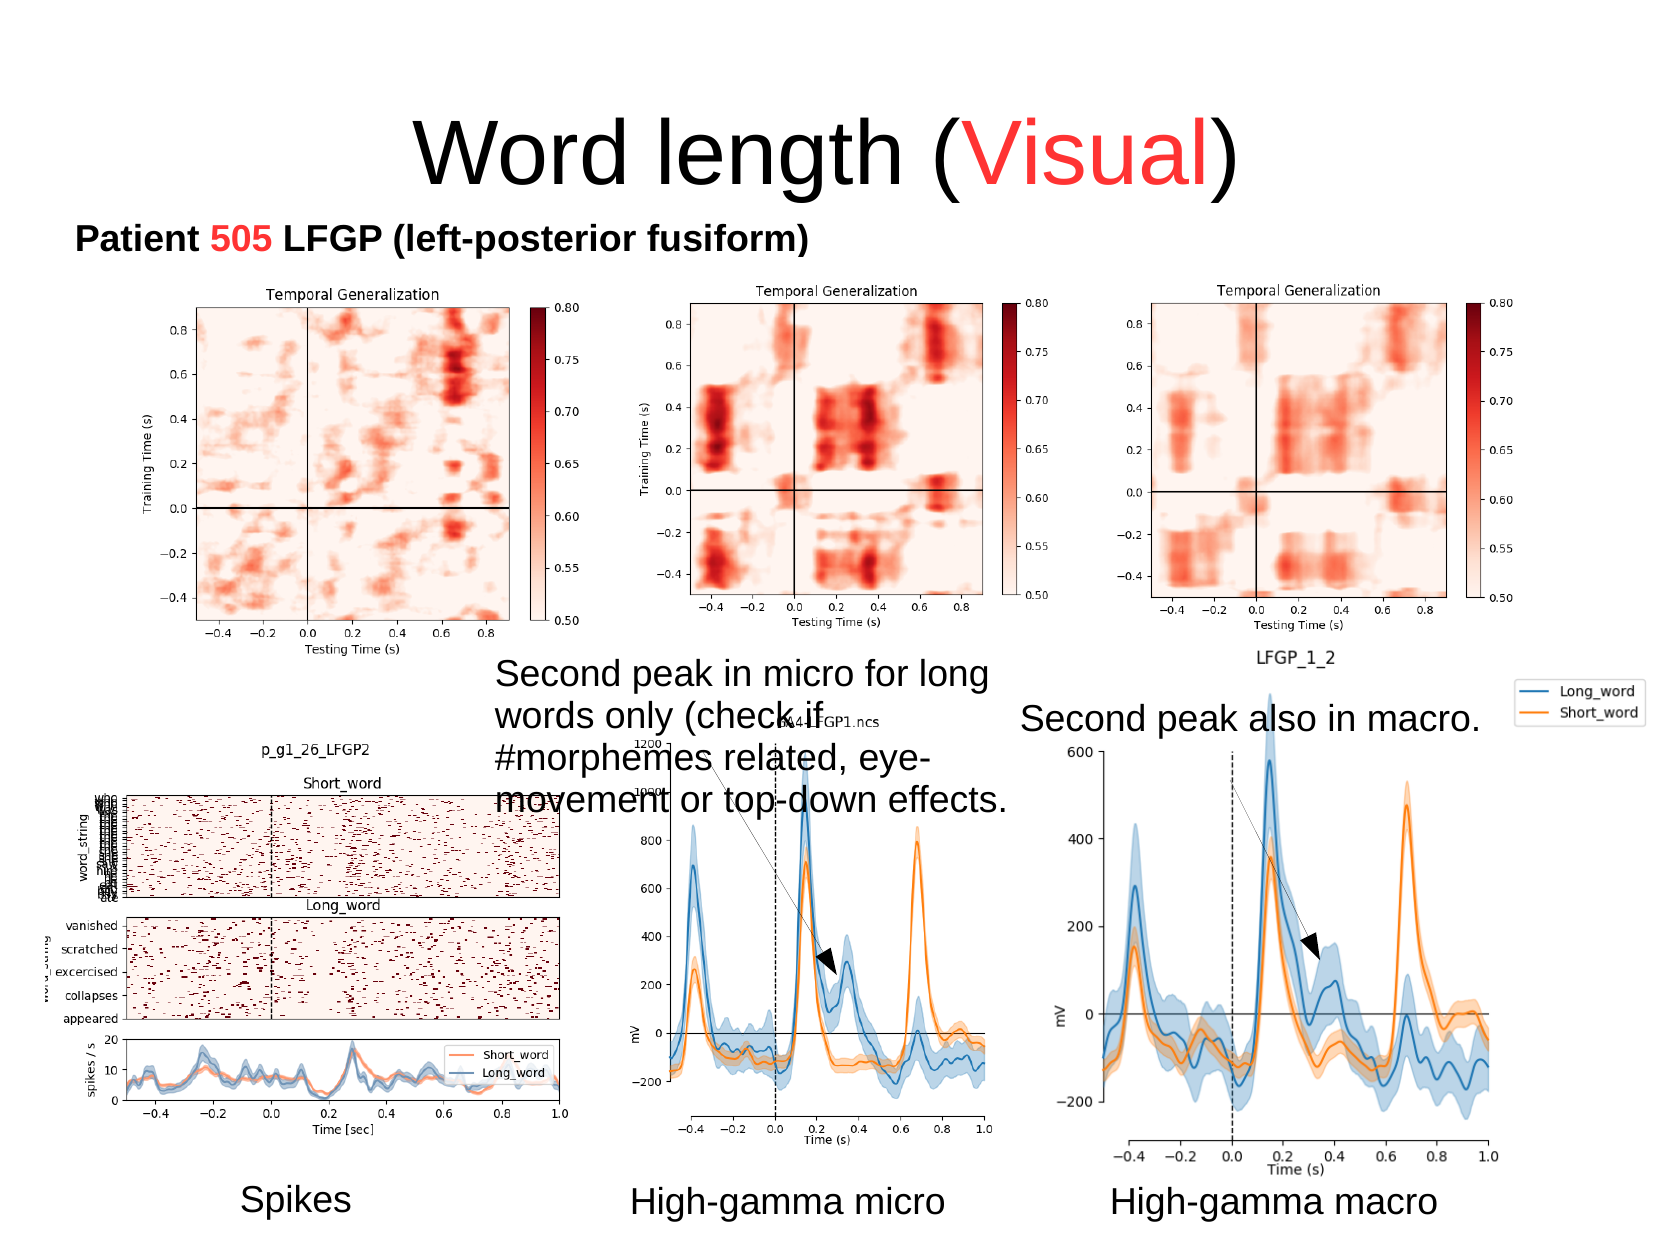

# Word length (Visual)
Patient 505 LFGP (left-posterior fusiform)
Second peak in micro for long words only (check if #morphemes related, eye-movement or top-down effects.
Second peak also in macro.
Spikes
High-gamma micro
High-gamma macro